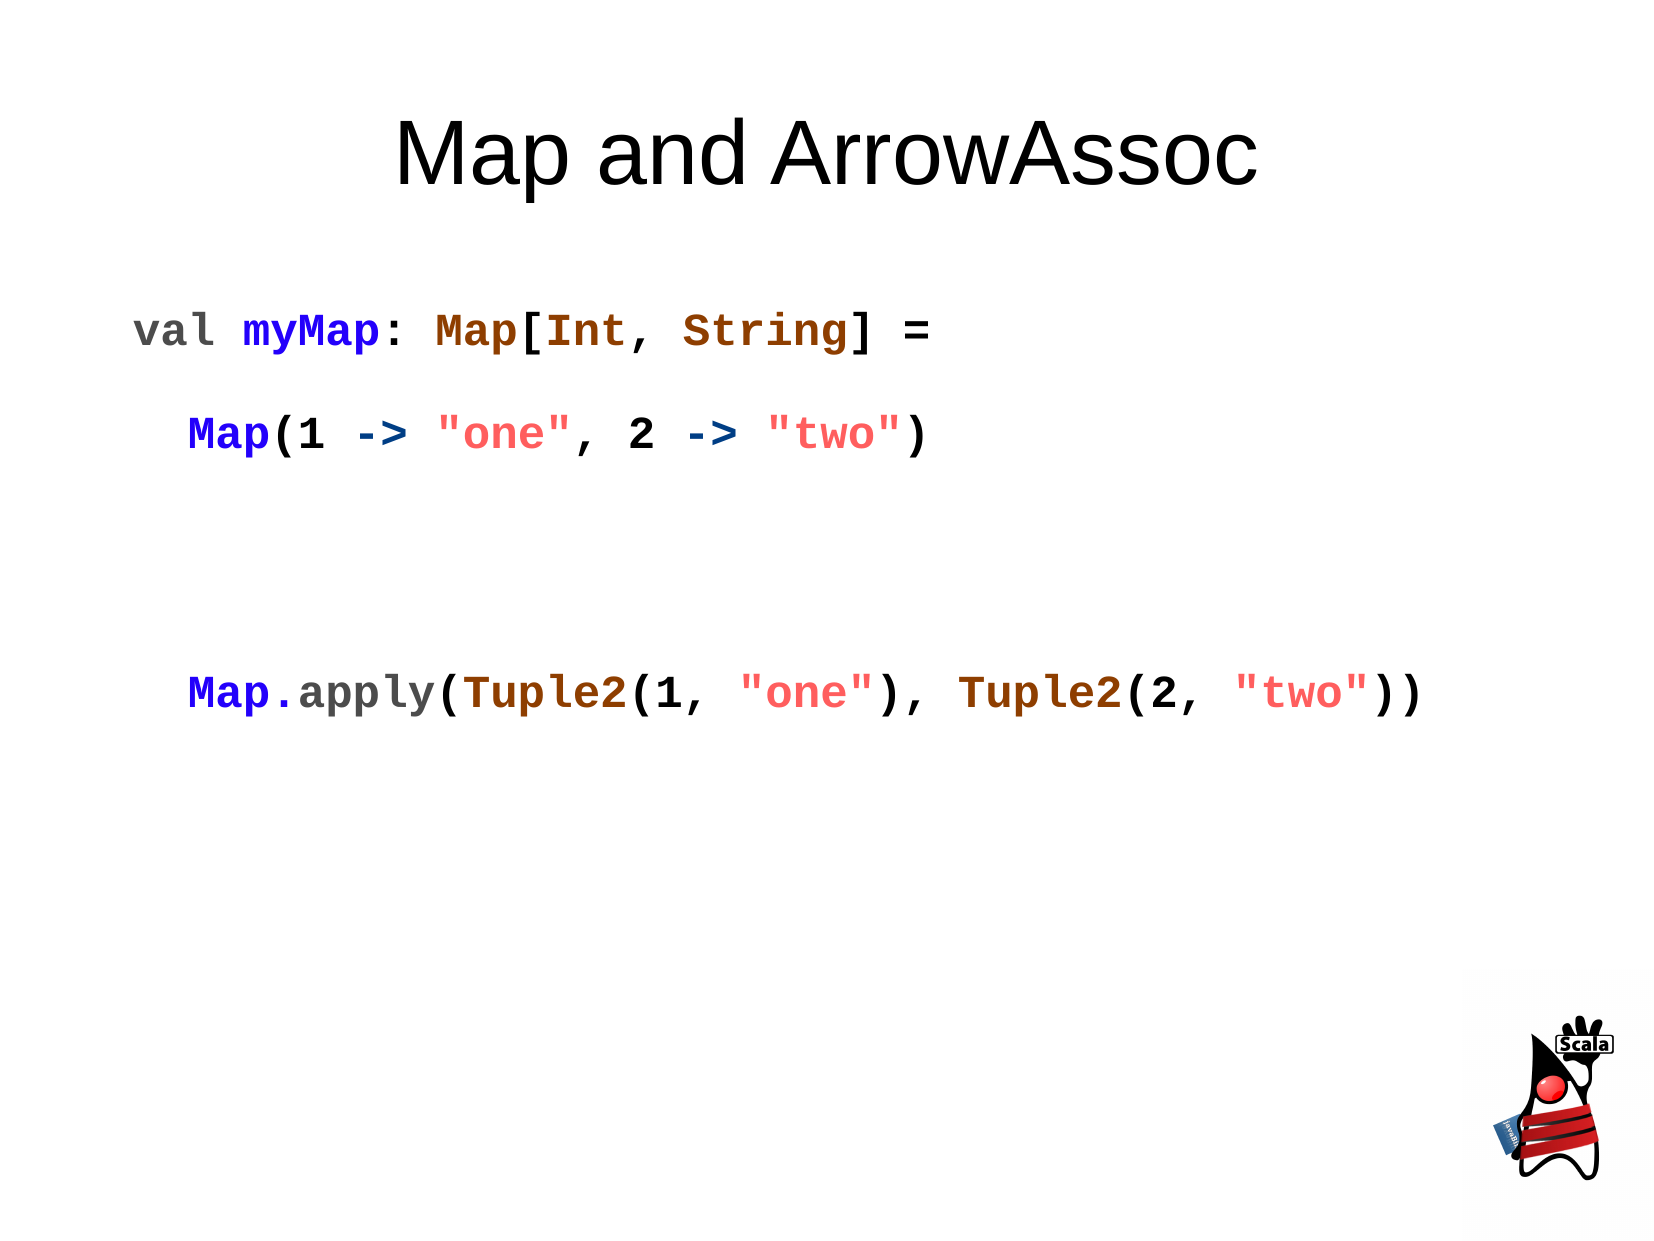

# Map and ArrowAssoc
val myMap: Map[Int, String] =
 Map(1 -> "one", 2 -> "two")
 Map.apply(Tuple2(1, "one"), Tuple2(2, "two"))